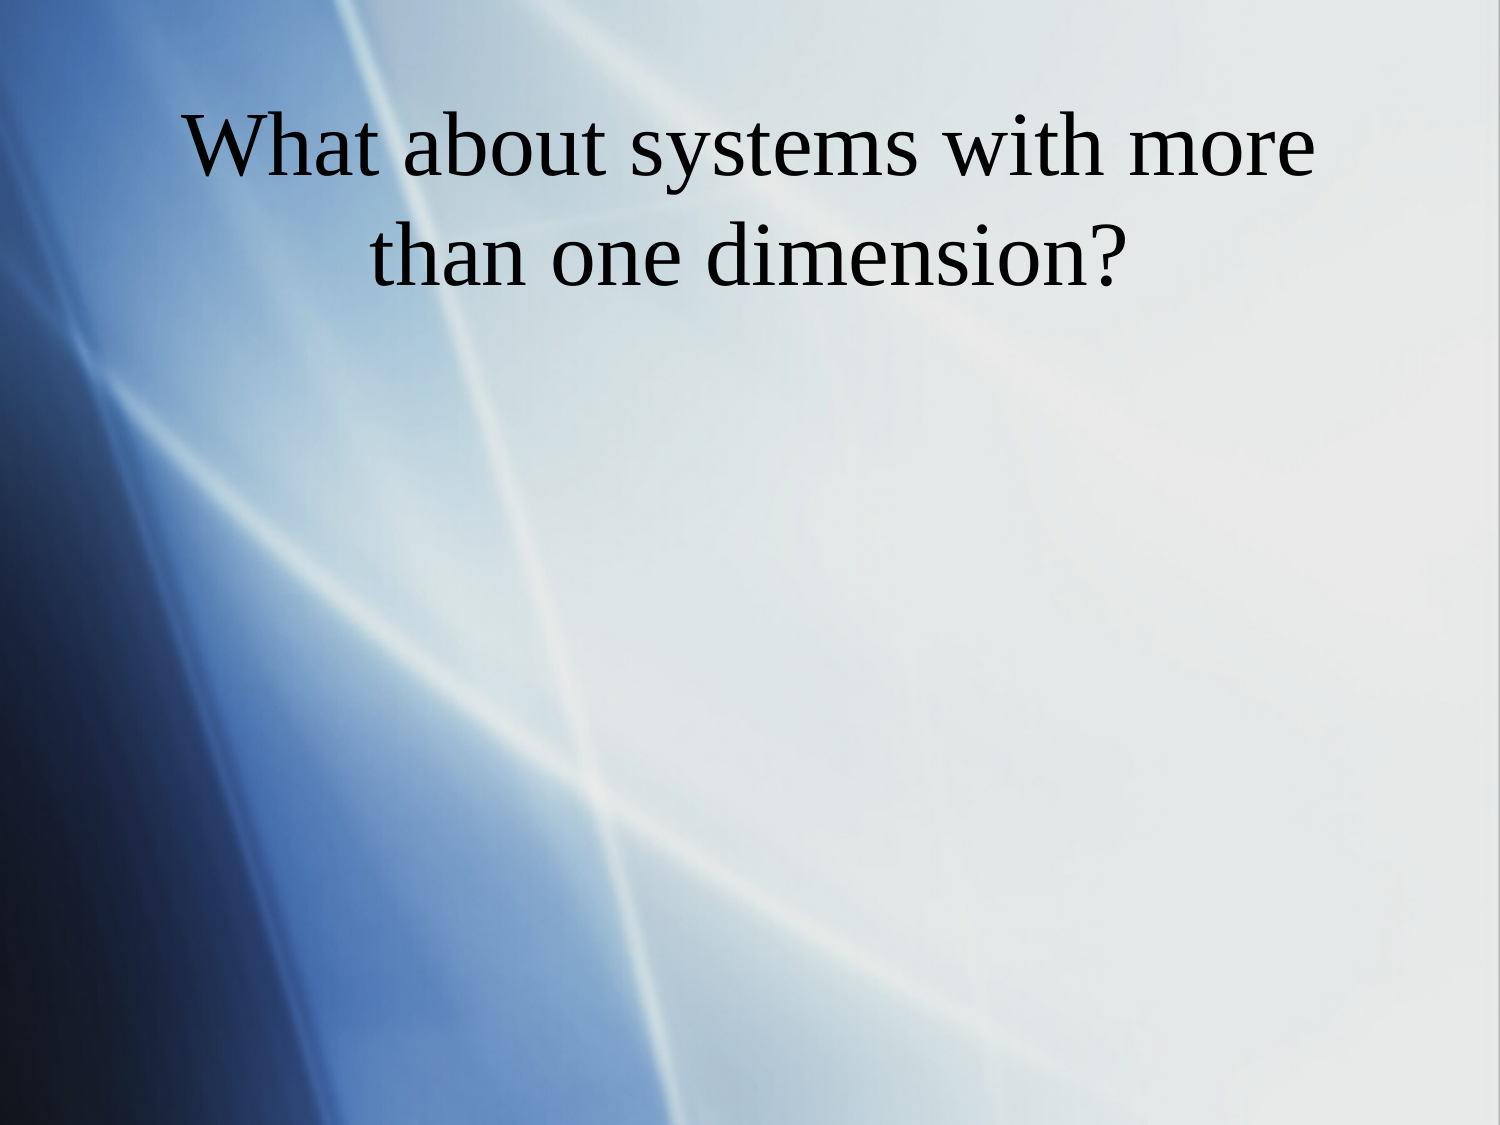

# What about systems with more than one dimension?